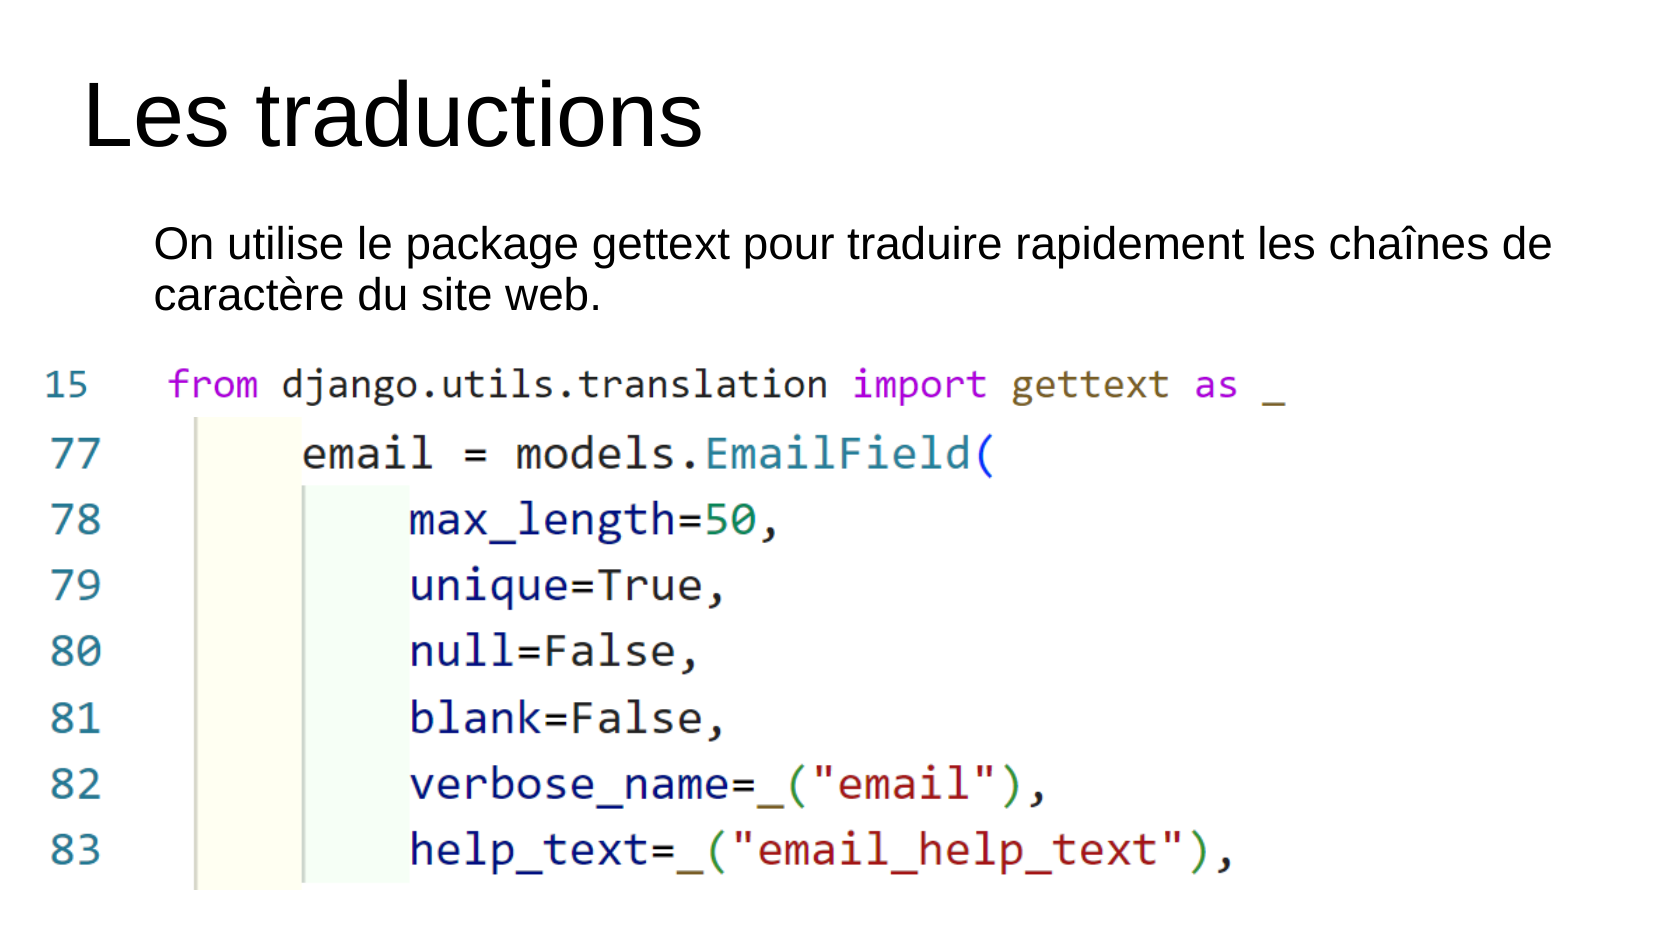

# Les traductions
On utilise le package gettext pour traduire rapidement les chaînes de caractère du site web.